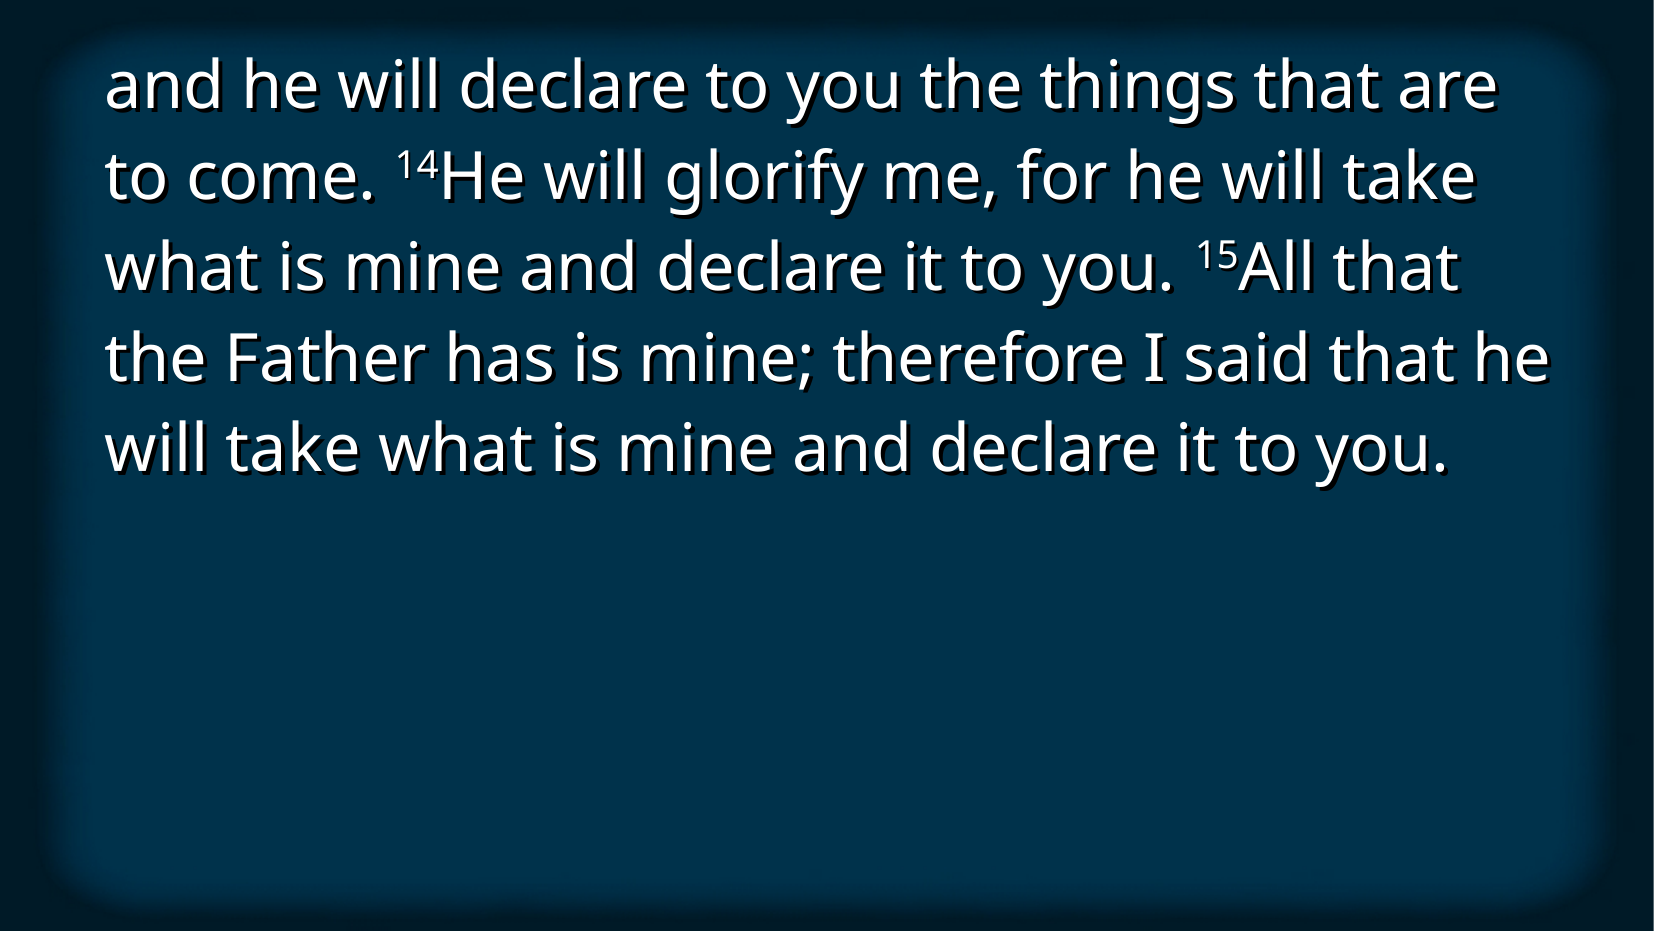

and he will declare to you the things that are to come. 14He will glorify me, for he will take what is mine and declare it to you. 15All that the Father has is mine; therefore I said that he will take what is mine and declare it to you.